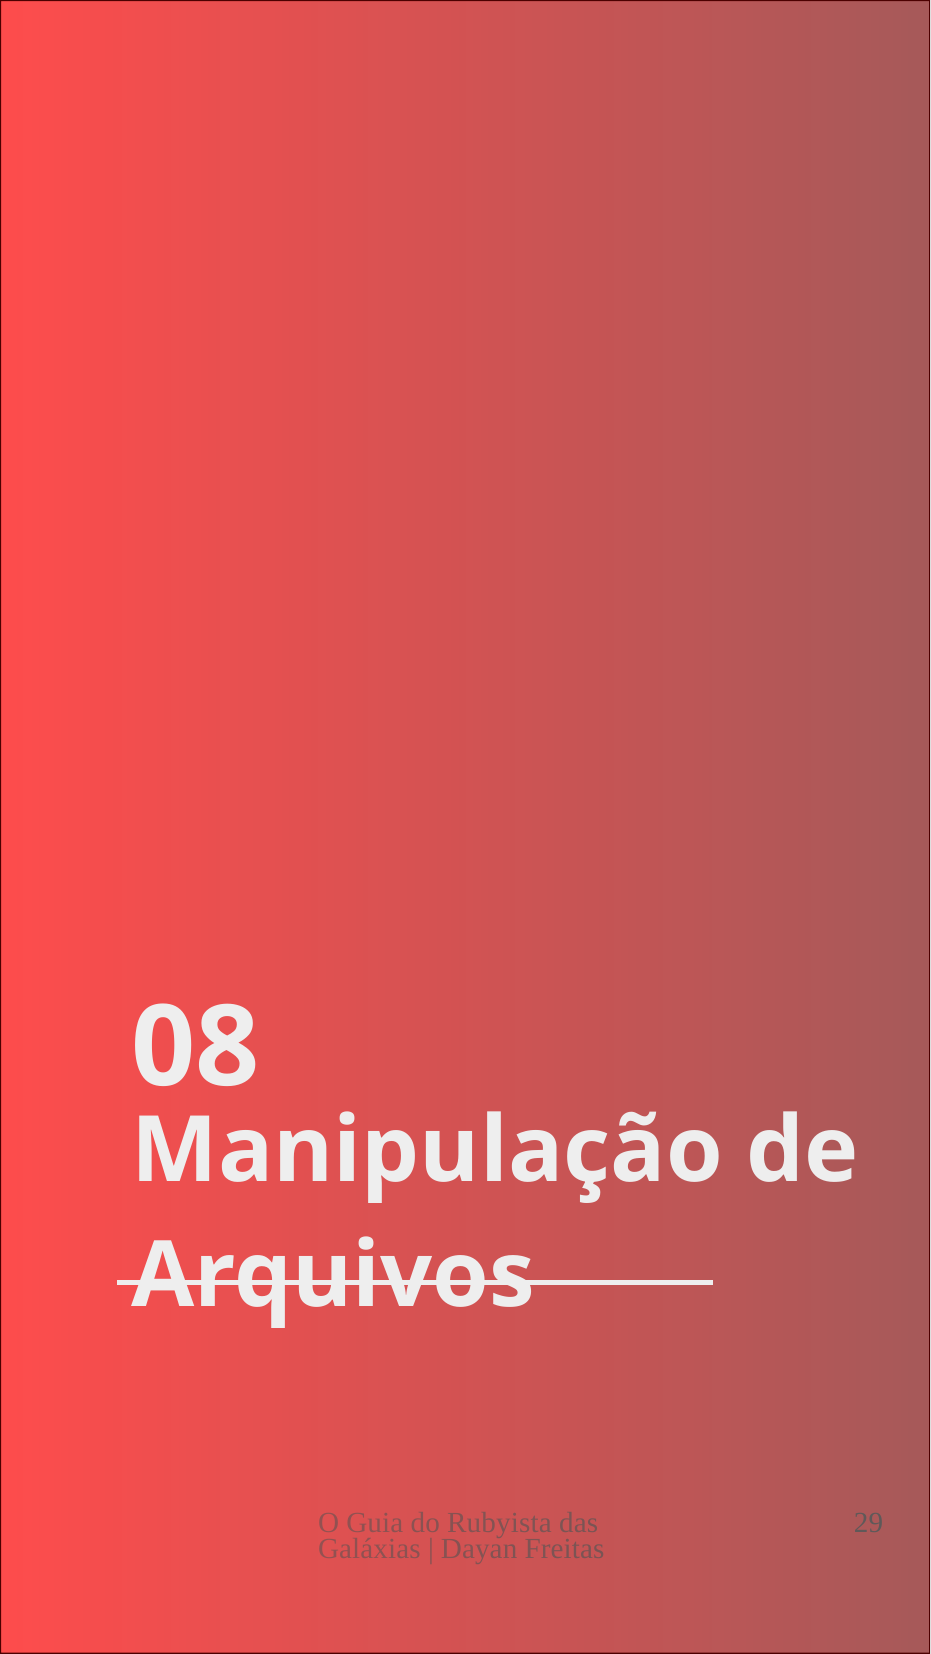

08
Manipulação de Arquivos
O Guia do Rubyista das Galáxias | Dayan Freitas
29